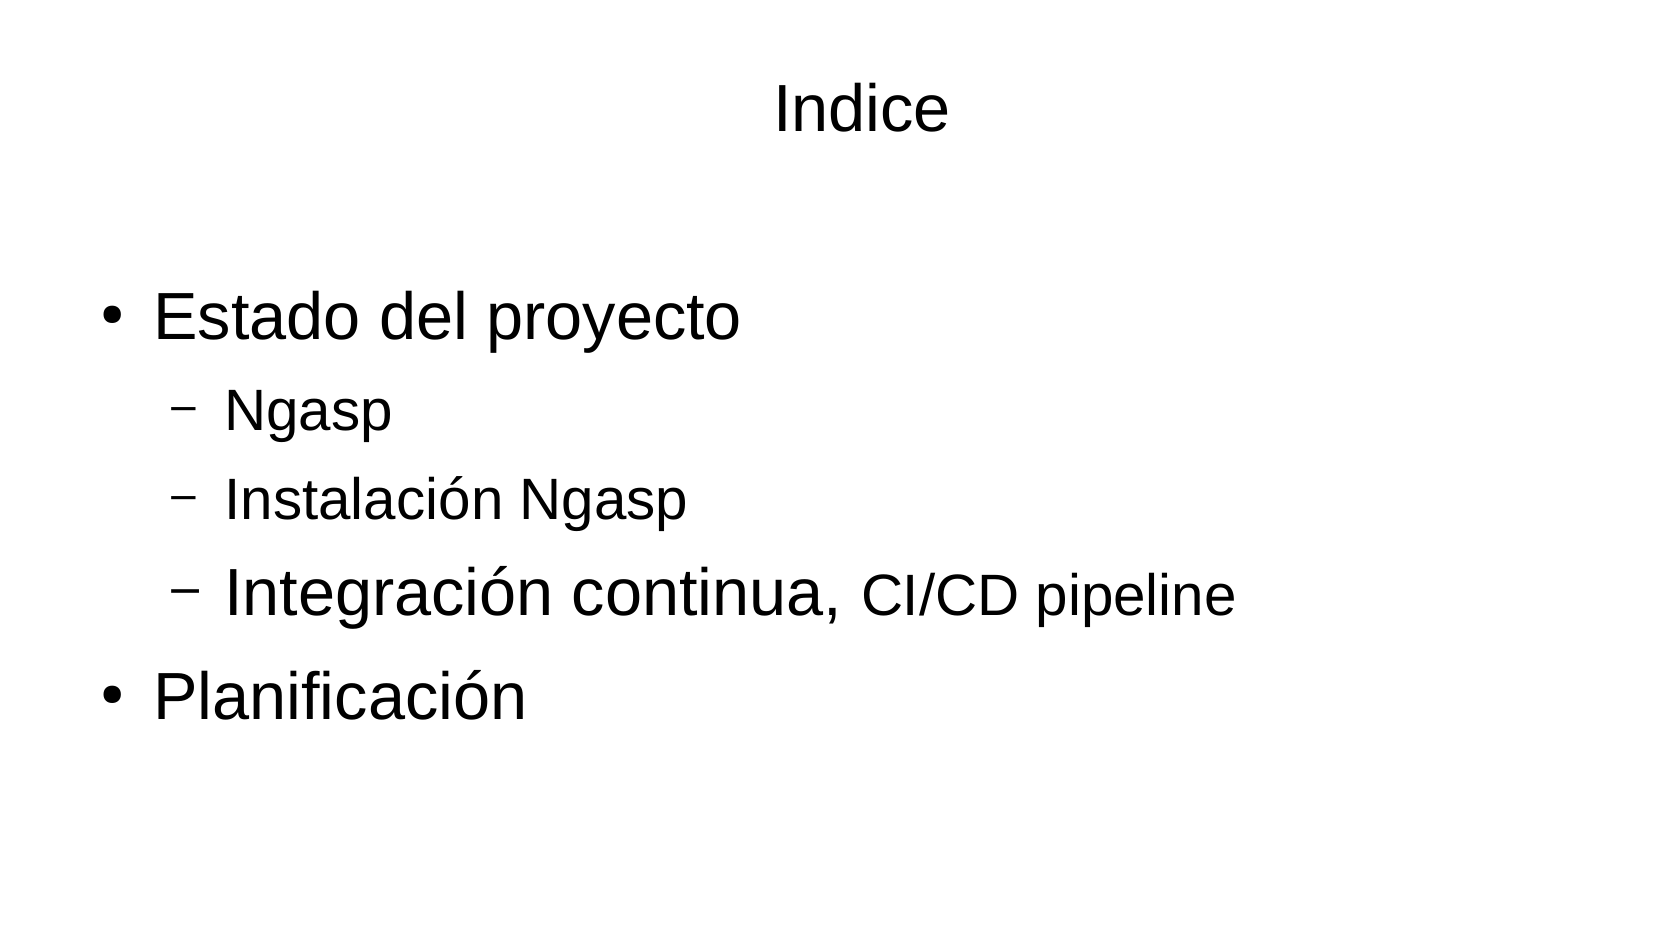

# Indice
Estado del proyecto
Ngasp
Instalación Ngasp
Integración continua, CI/CD pipeline
Planificación